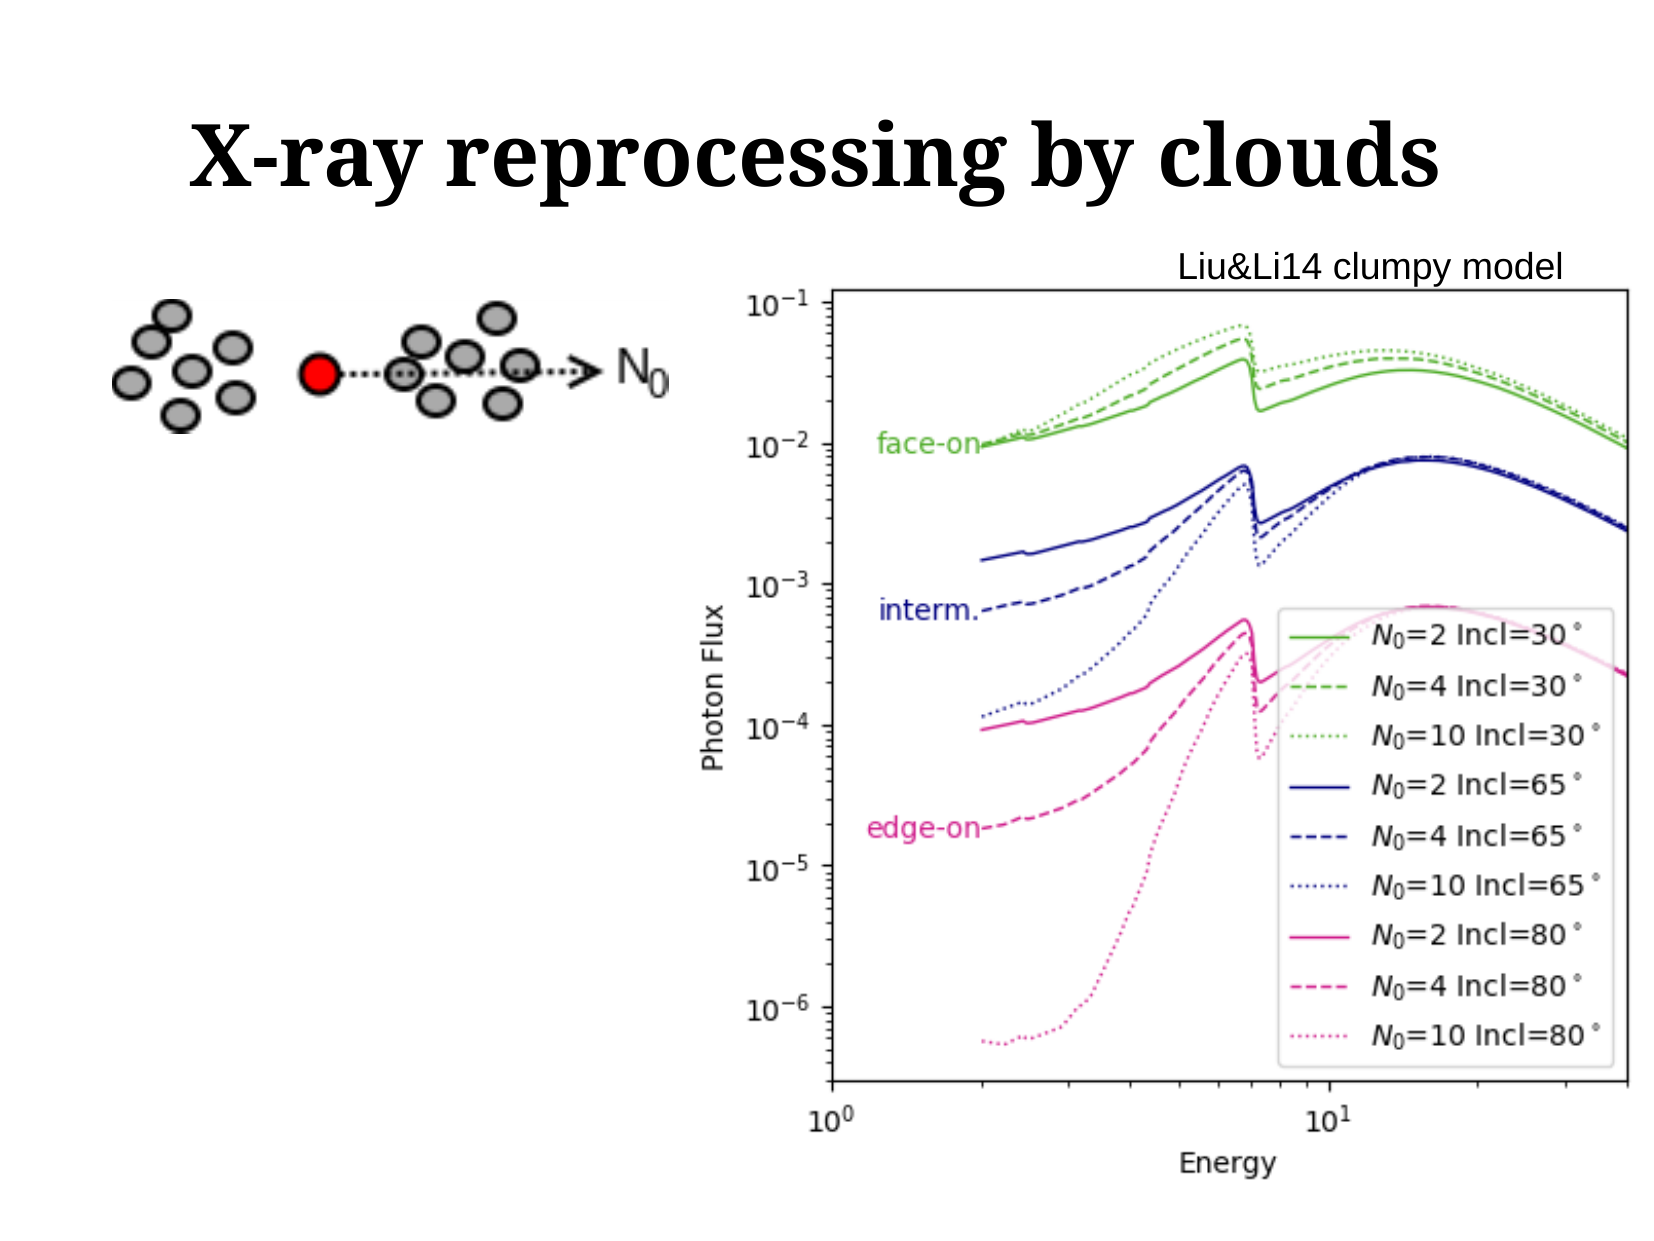

# X-ray reprocessing by clouds
Liu&Li14 clumpy model